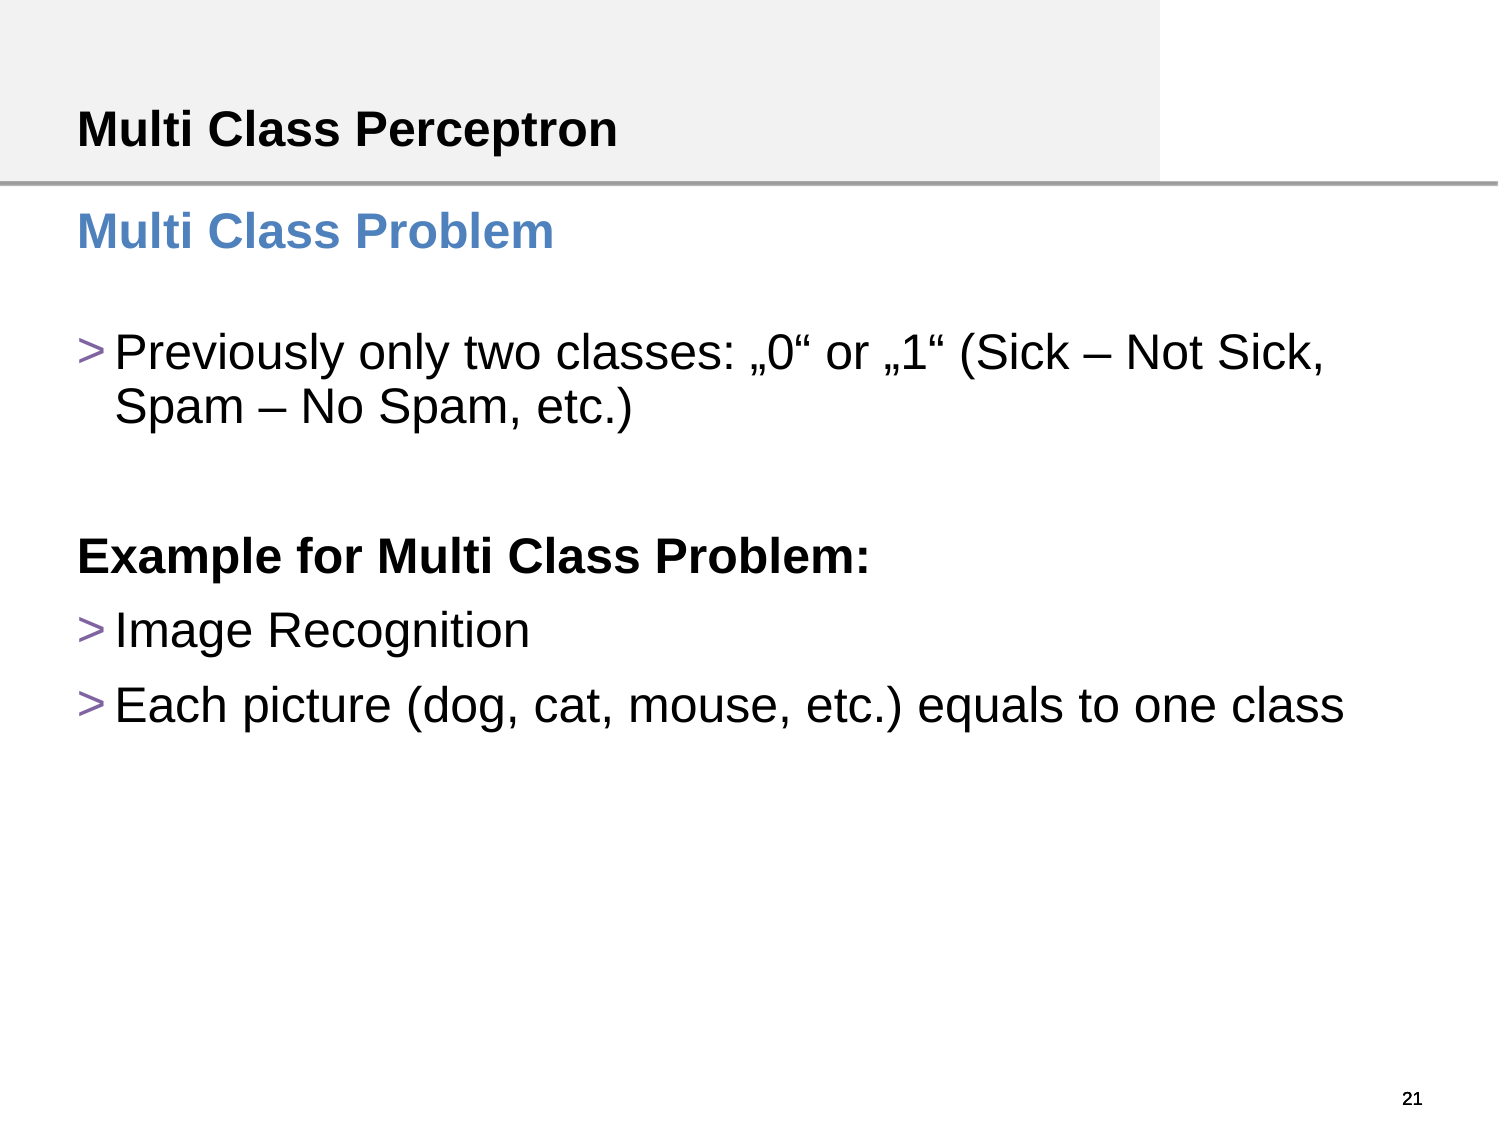

Multi Class Perceptron
# Multi Class Problem
Previously only two classes: „0“ or „1“ (Sick – Not Sick, Spam – No Spam, etc.)
Example for Multi Class Problem:
Image Recognition
Each picture (dog, cat, mouse, etc.) equals to one class